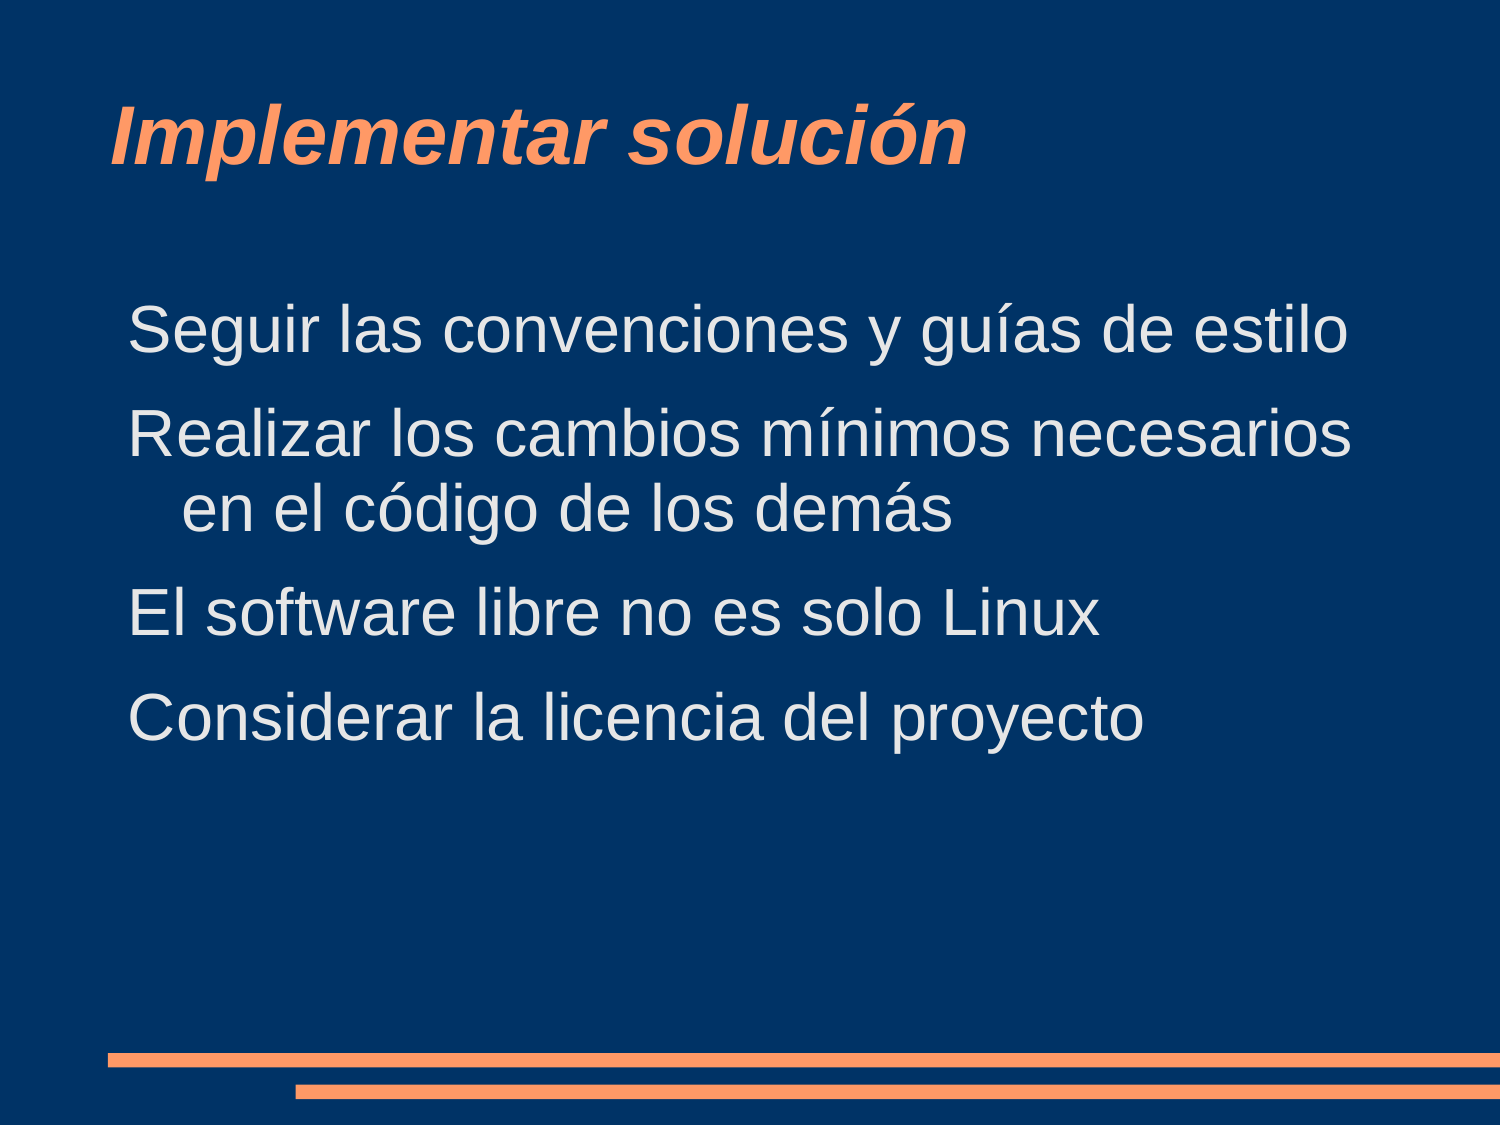

# Implementar solución
Seguir las convenciones y guías de estilo
Realizar los cambios mínimos necesarios en el código de los demás
El software libre no es solo Linux
Considerar la licencia del proyecto